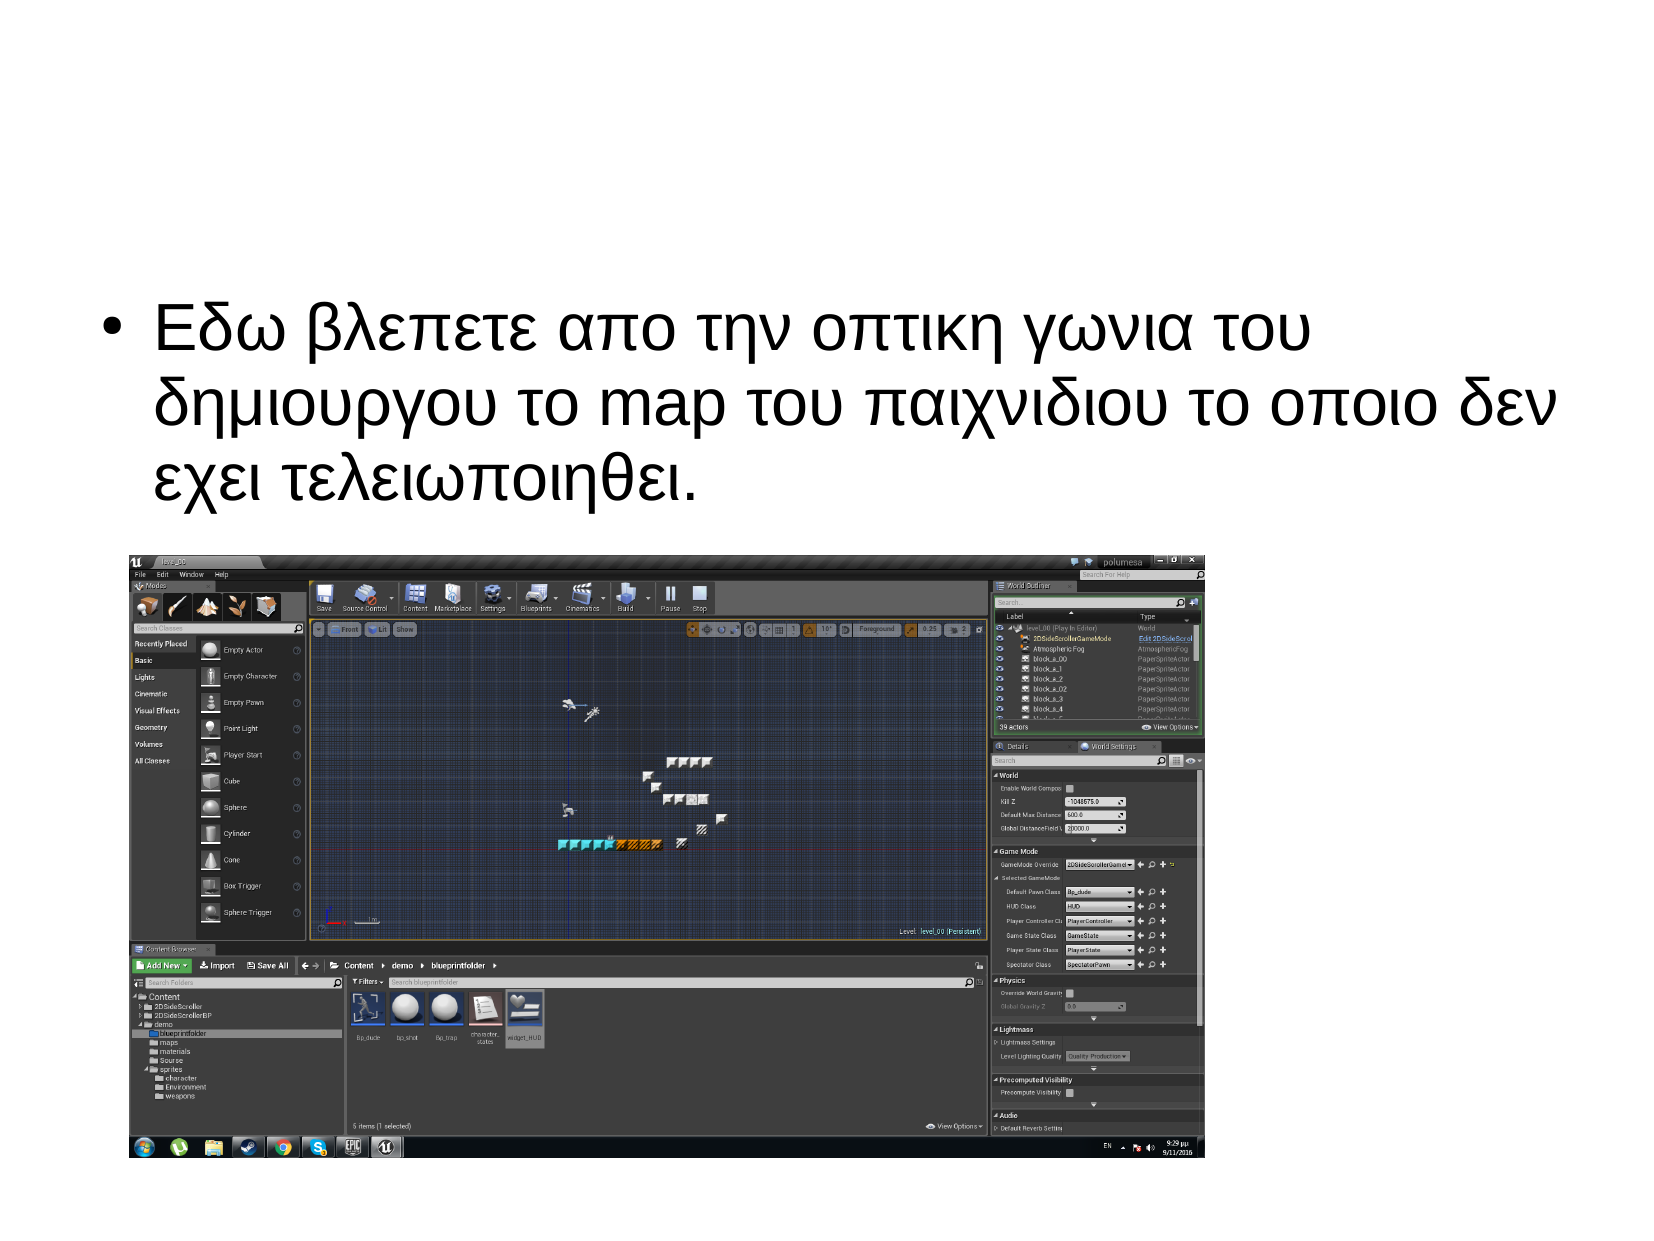

#
Εδω βλεπετε απο την οπτικη γωνια του δημιουργου το map του παιχνιδιου το οποιο δεν εχει τελειωποιηθει.